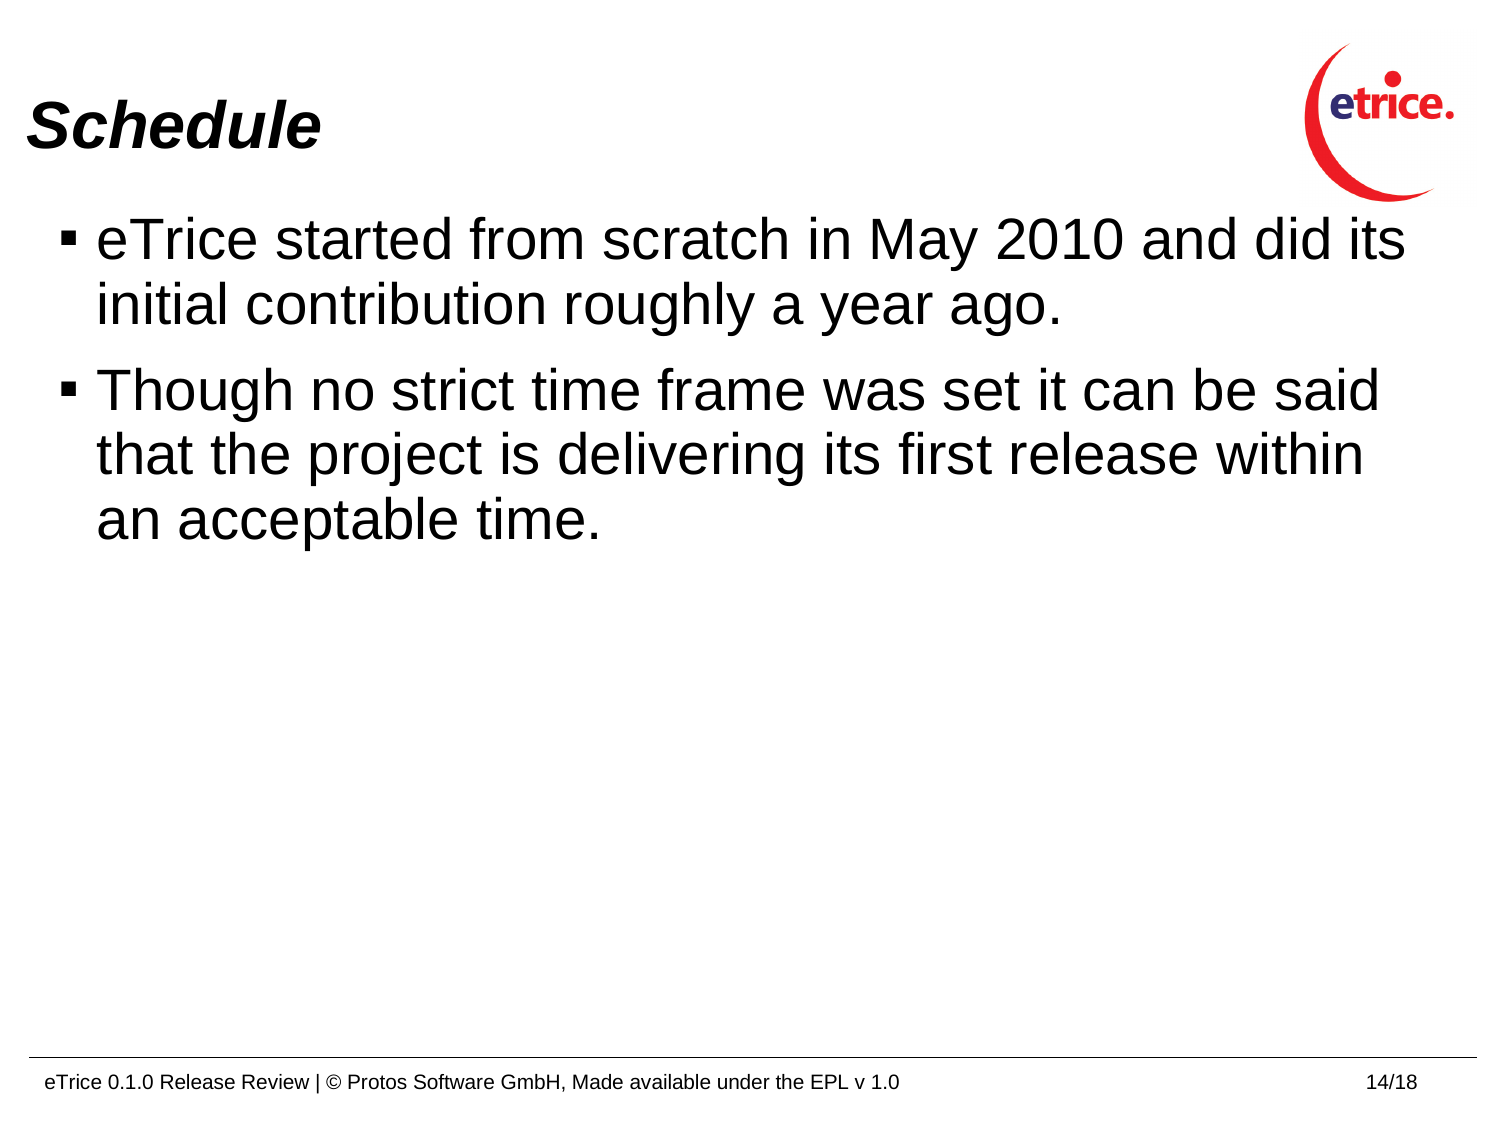

# Schedule
eTrice started from scratch in May 2010 and did its initial contribution roughly a year ago.
Though no strict time frame was set it can be said that the project is delivering its first release within an acceptable time.